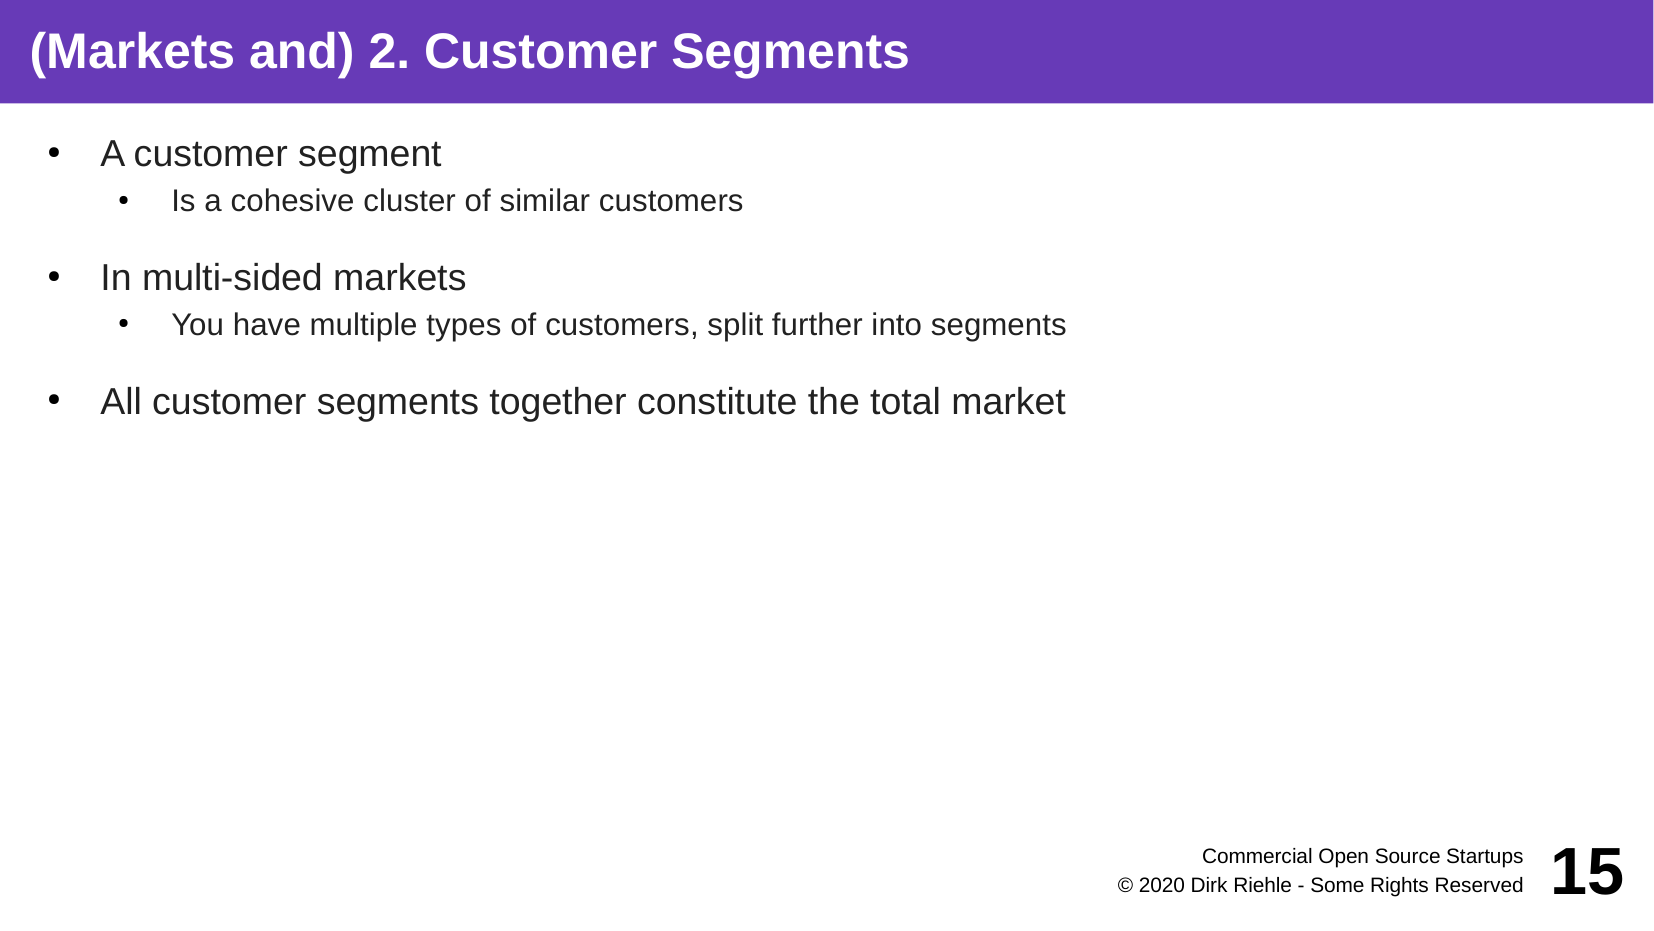

# (Markets and) 2. Customer Segments
A customer segment
Is a cohesive cluster of similar customers
In multi-sided markets
You have multiple types of customers, split further into segments
All customer segments together constitute the total market
Commercial Open Source Startups
15
© 2020 Dirk Riehle - Some Rights Reserved